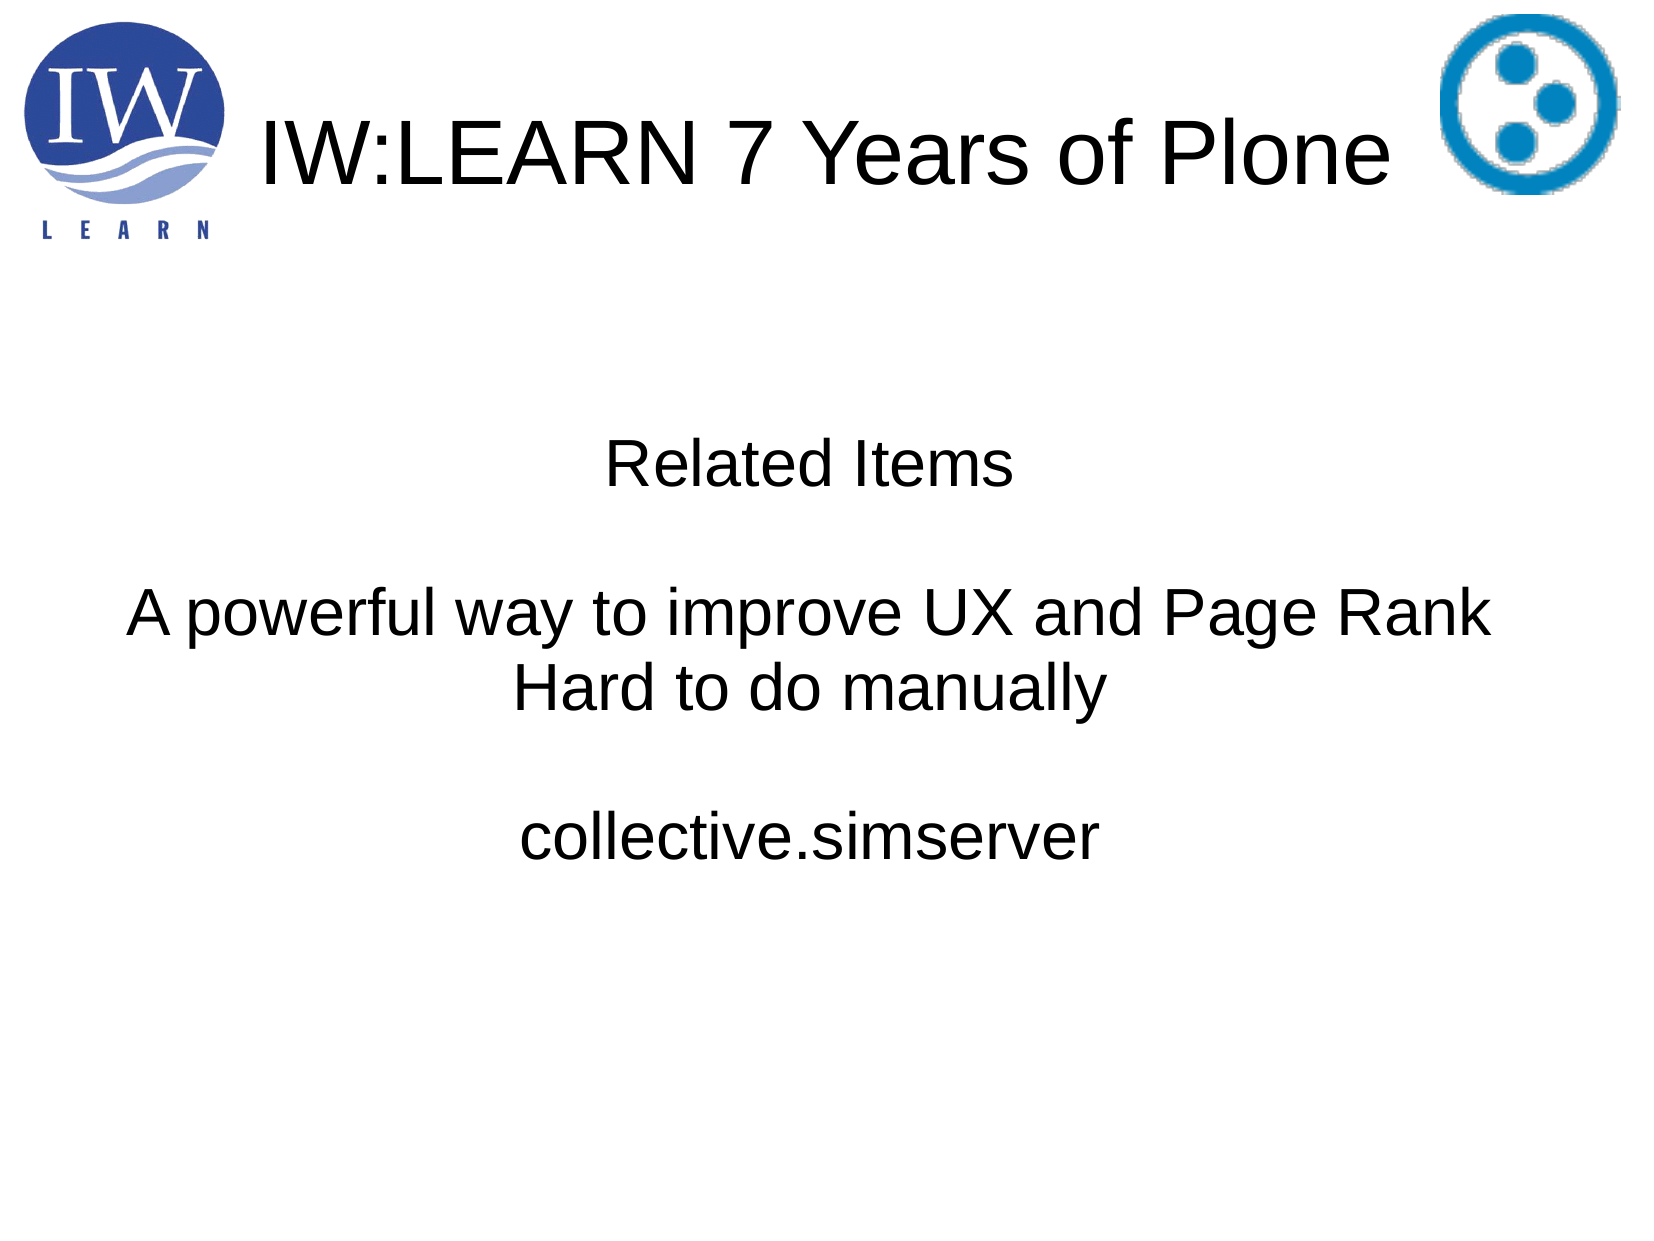

# IW:LEARN 7 Years of Plone
Related Items
A powerful way to improve UX and Page Rank
Hard to do manually
collective.simserver